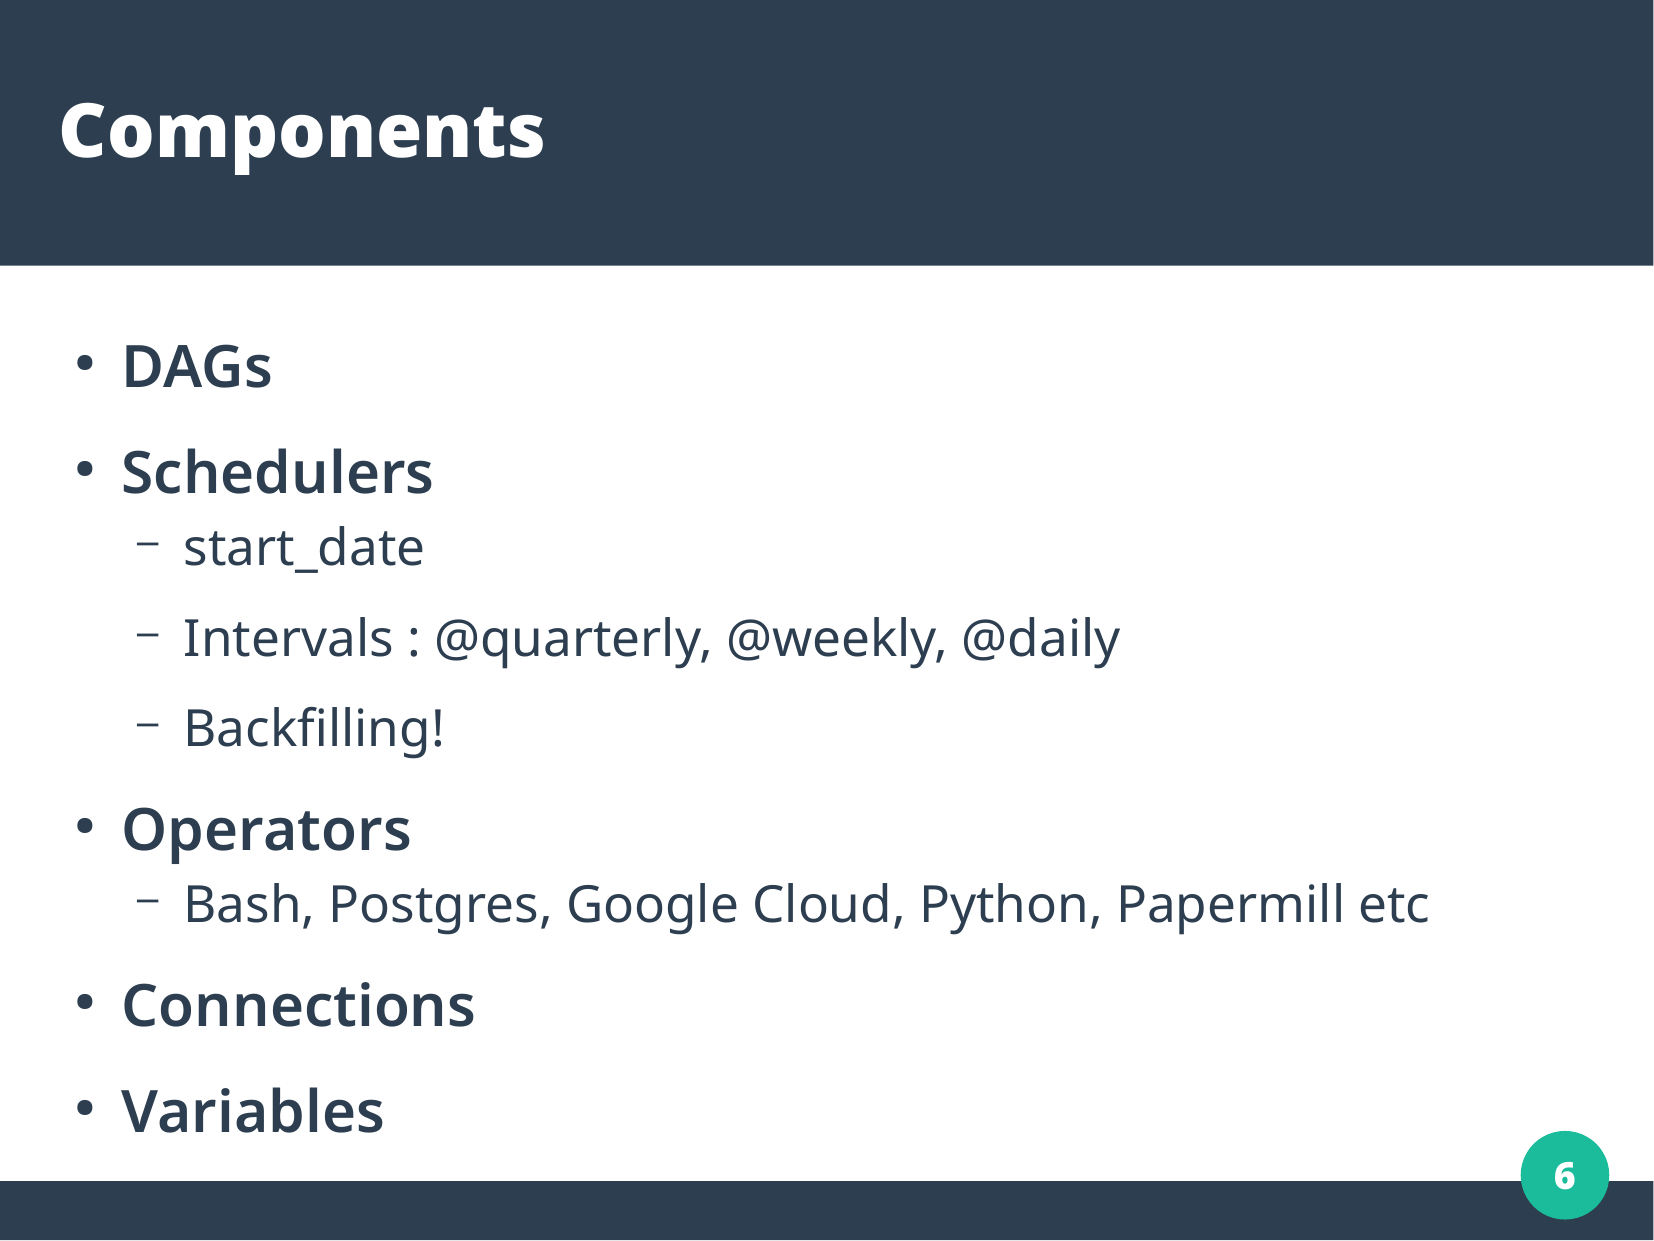

# Components
DAGs
Schedulers
start_date
Intervals : @quarterly, @weekly, @daily
Backfilling!
Operators
Bash, Postgres, Google Cloud, Python, Papermill etc
Connections
Variables
6